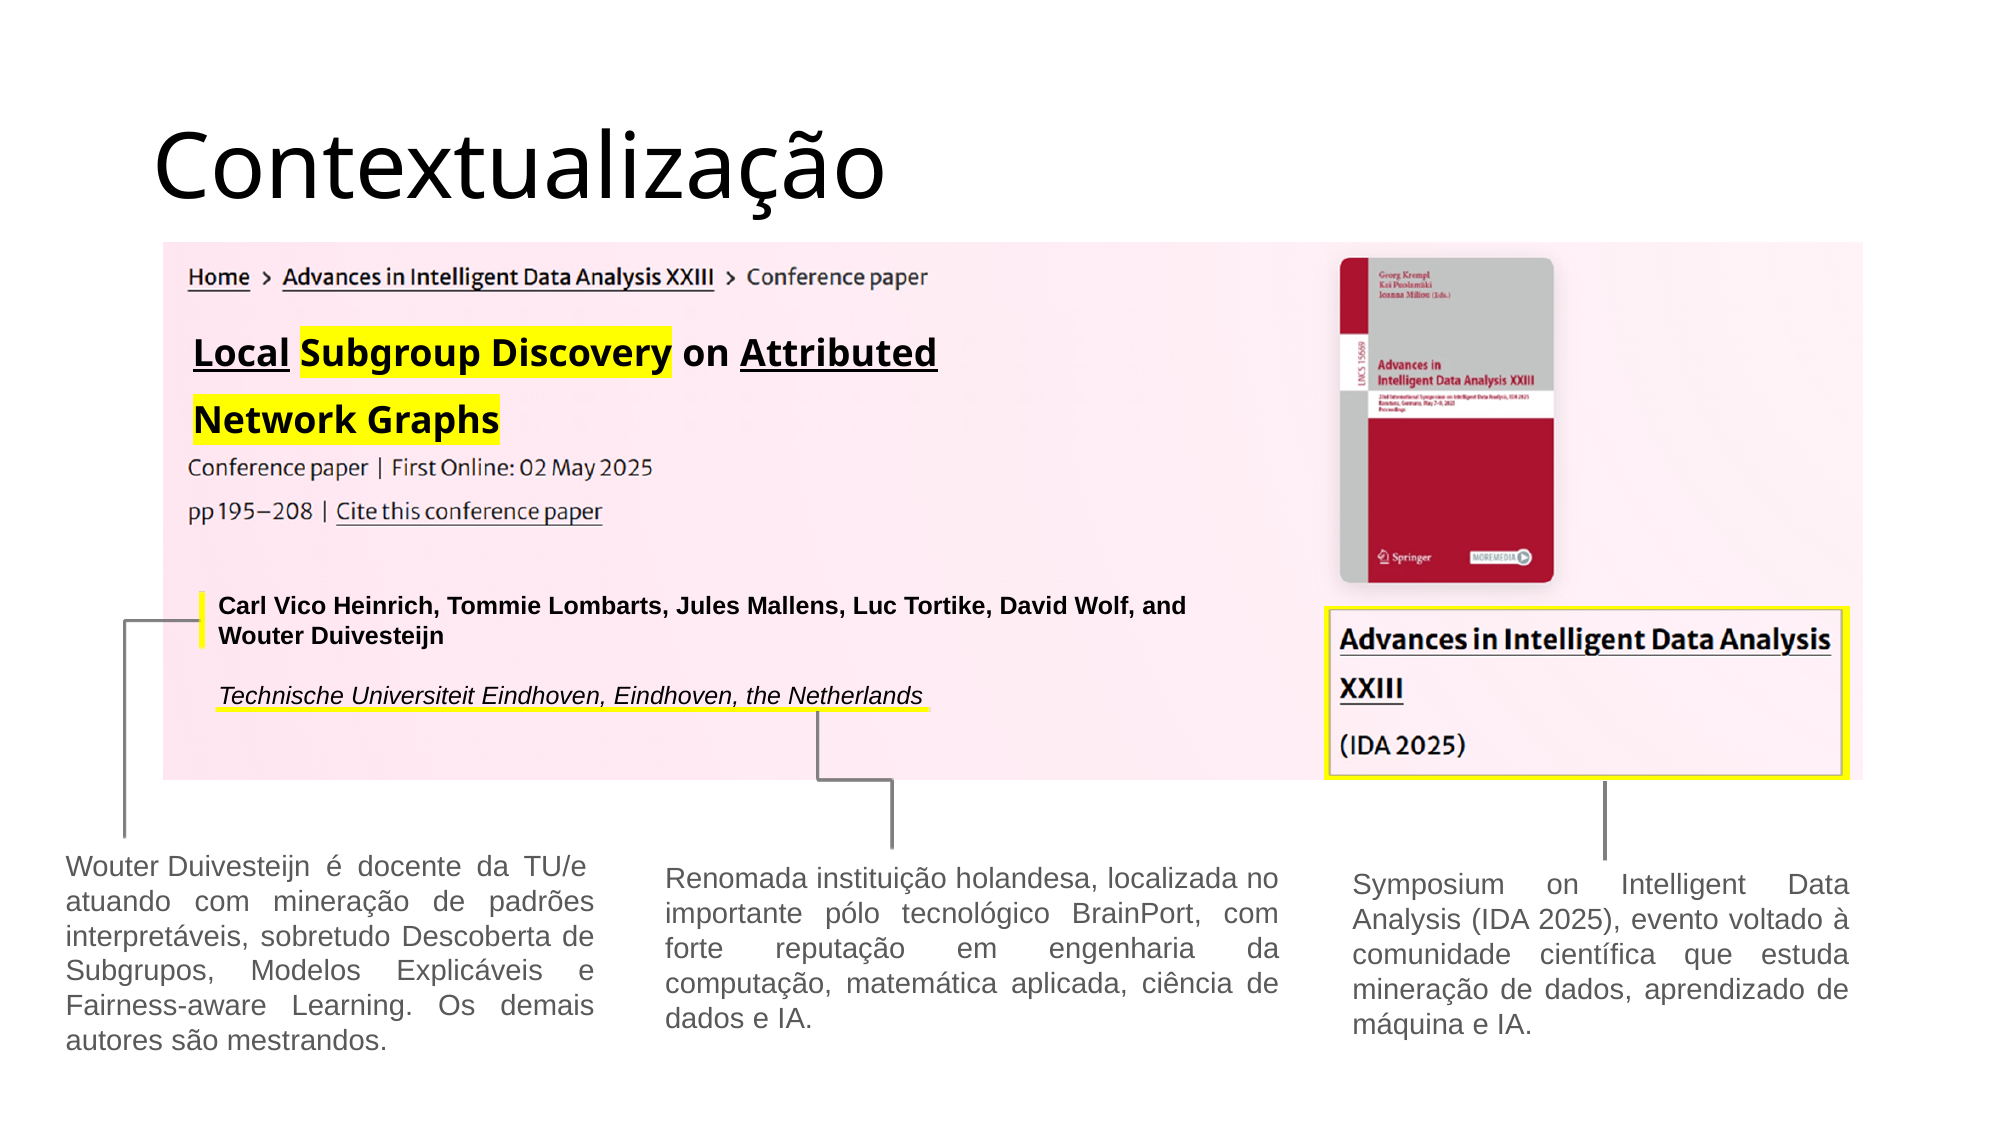

# Contextualização
Local Subgroup Discovery on Attributed Network Graphs
Carl Vico Heinrich, Tommie Lombarts, Jules Mallens, Luc Tortike, David Wolf, and Wouter Duivesteijn
 
Technische Universiteit Eindhoven, Eindhoven, the Netherlands
Wouter Duivesteijn é docente da TU/e  atuando com mineração de padrões interpretáveis, sobretudo Descoberta de Subgrupos, Modelos Explicáveis e Fairness-aware Learning. Os demais autores são mestrandos.
Renomada instituição holandesa, localizada no importante pólo tecnológico BrainPort, com forte reputação em engenharia da computação, matemática aplicada, ciência de dados e IA.
Symposium on Intelligent Data Analysis (IDA 2025), evento voltado à comunidade científica que estuda mineração de dados, aprendizado de máquina e IA.